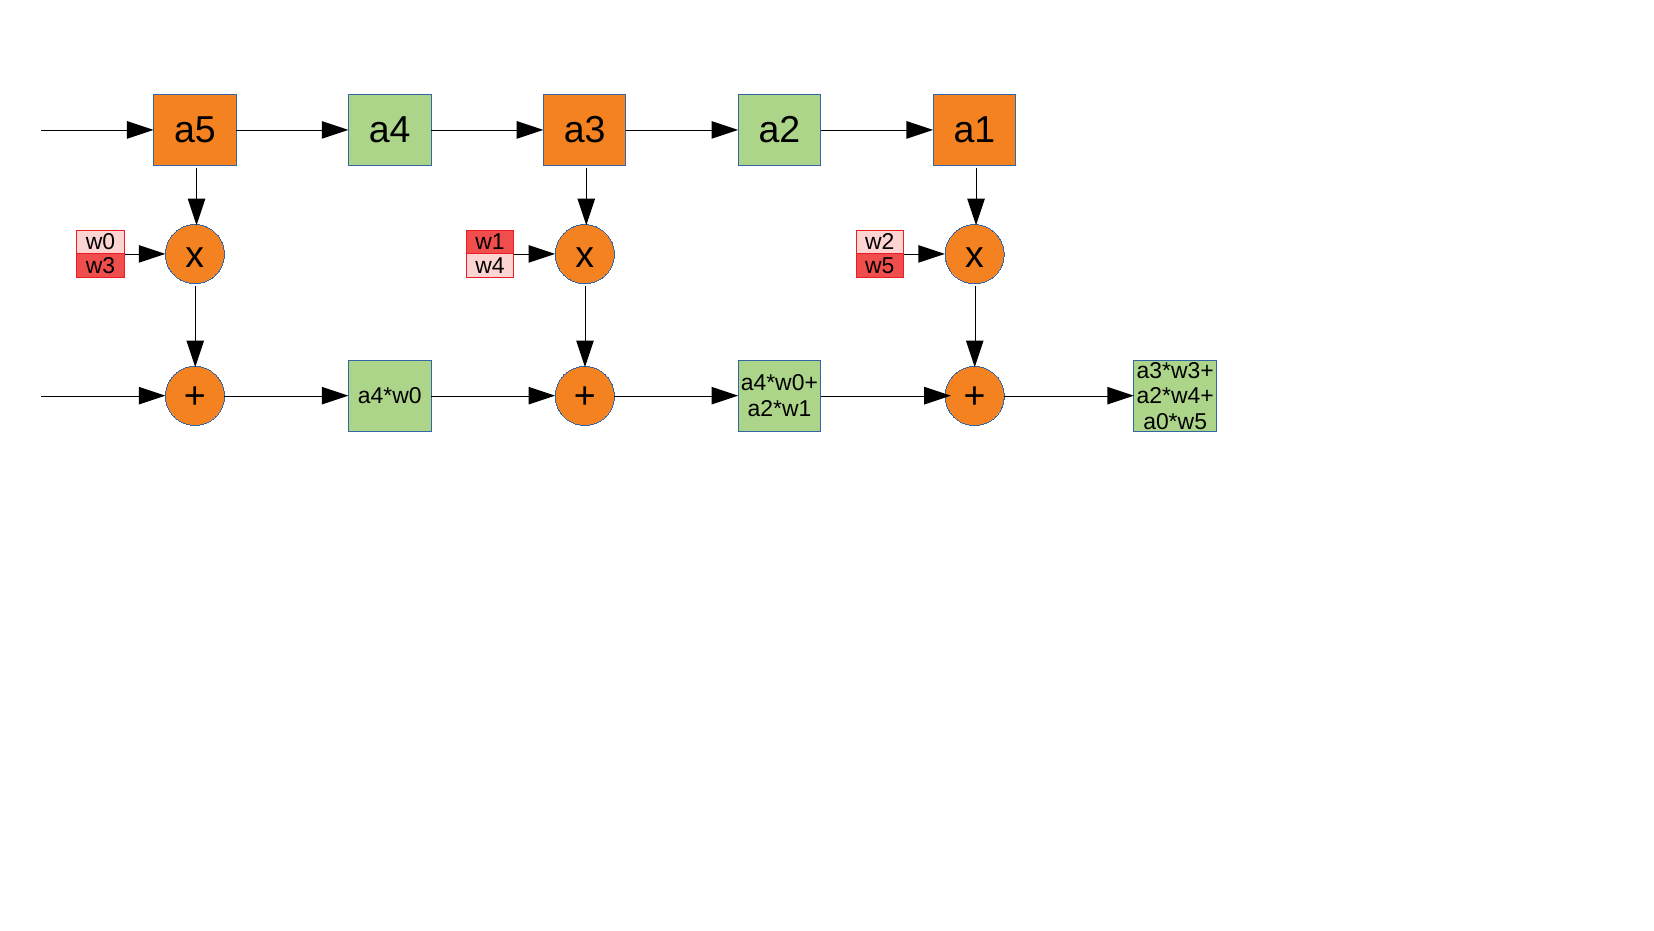

a5
a4
a3
a2
a1
x
x
x
w0
w1
w2
w3
w4
w5
a4*w0
a4*w0+
a2*w1
a3*w3+
a2*w4+
a0*w5
+
+
+